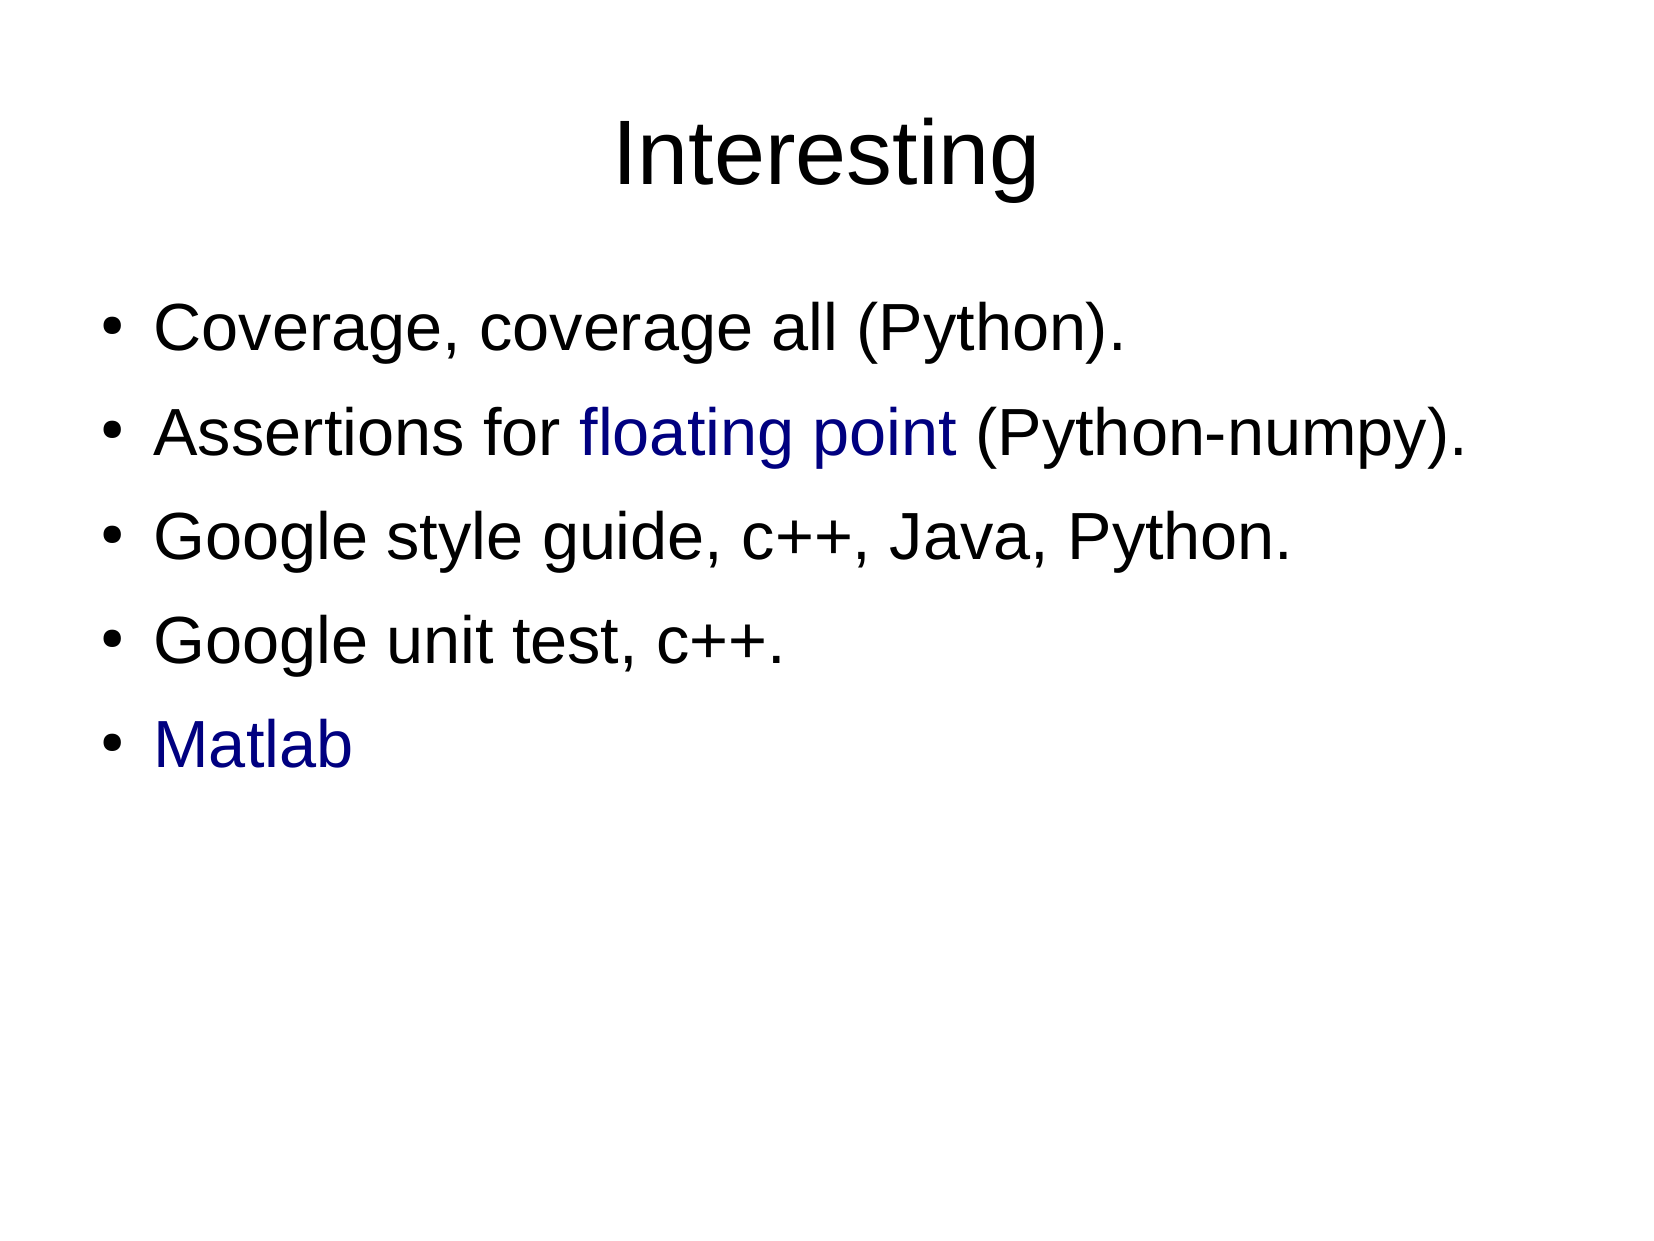

# Interesting
Coverage, coverage all (Python).
Assertions for floating point (Python-numpy).
Google style guide, c++, Java, Python.
Google unit test, c++.
Matlab